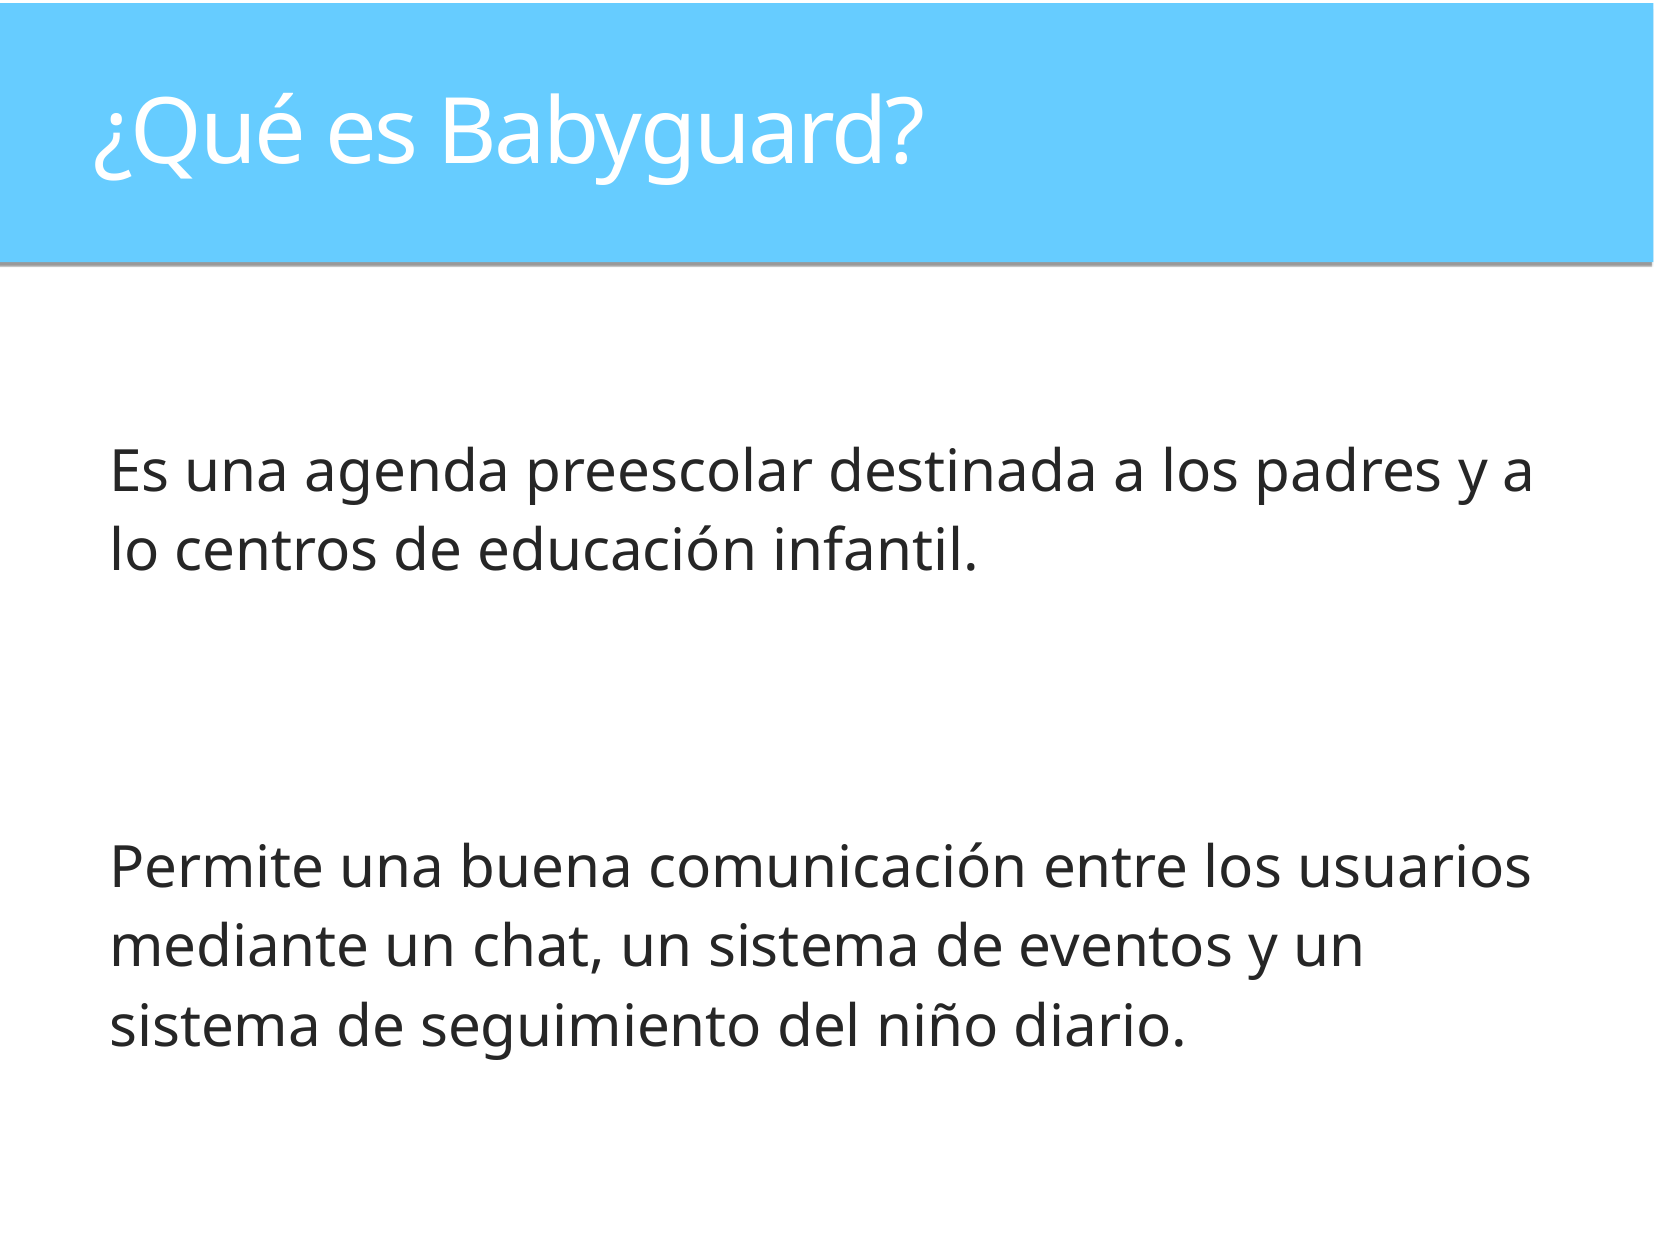

# ¿Qué es Babyguard?
Es una agenda preescolar destinada a los padres y a lo centros de educación infantil.
Permite una buena comunicación entre los usuarios mediante un chat, un sistema de eventos y un sistema de seguimiento del niño diario.